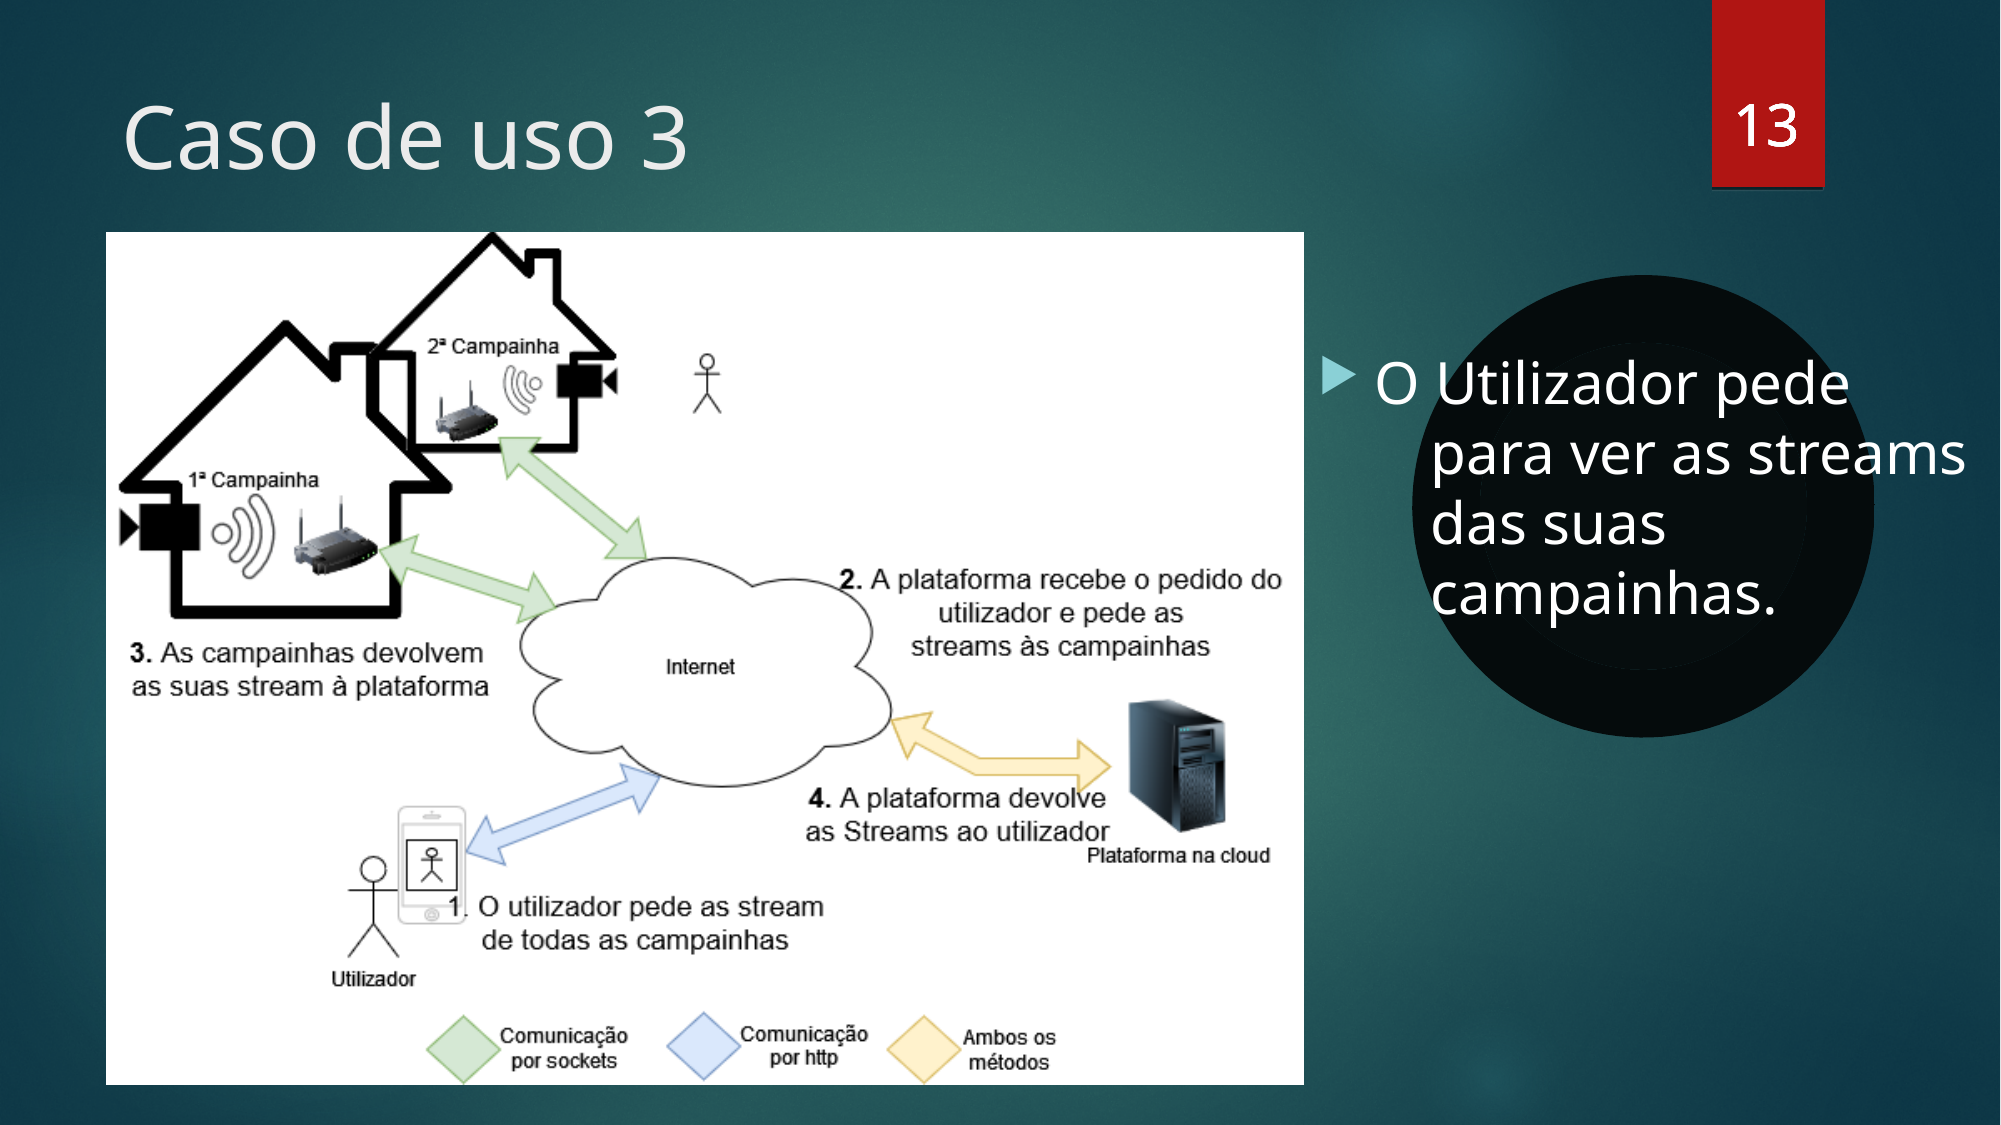

# Caso de uso 3
O Utilizador pede para ver as streams das suas campainhas.